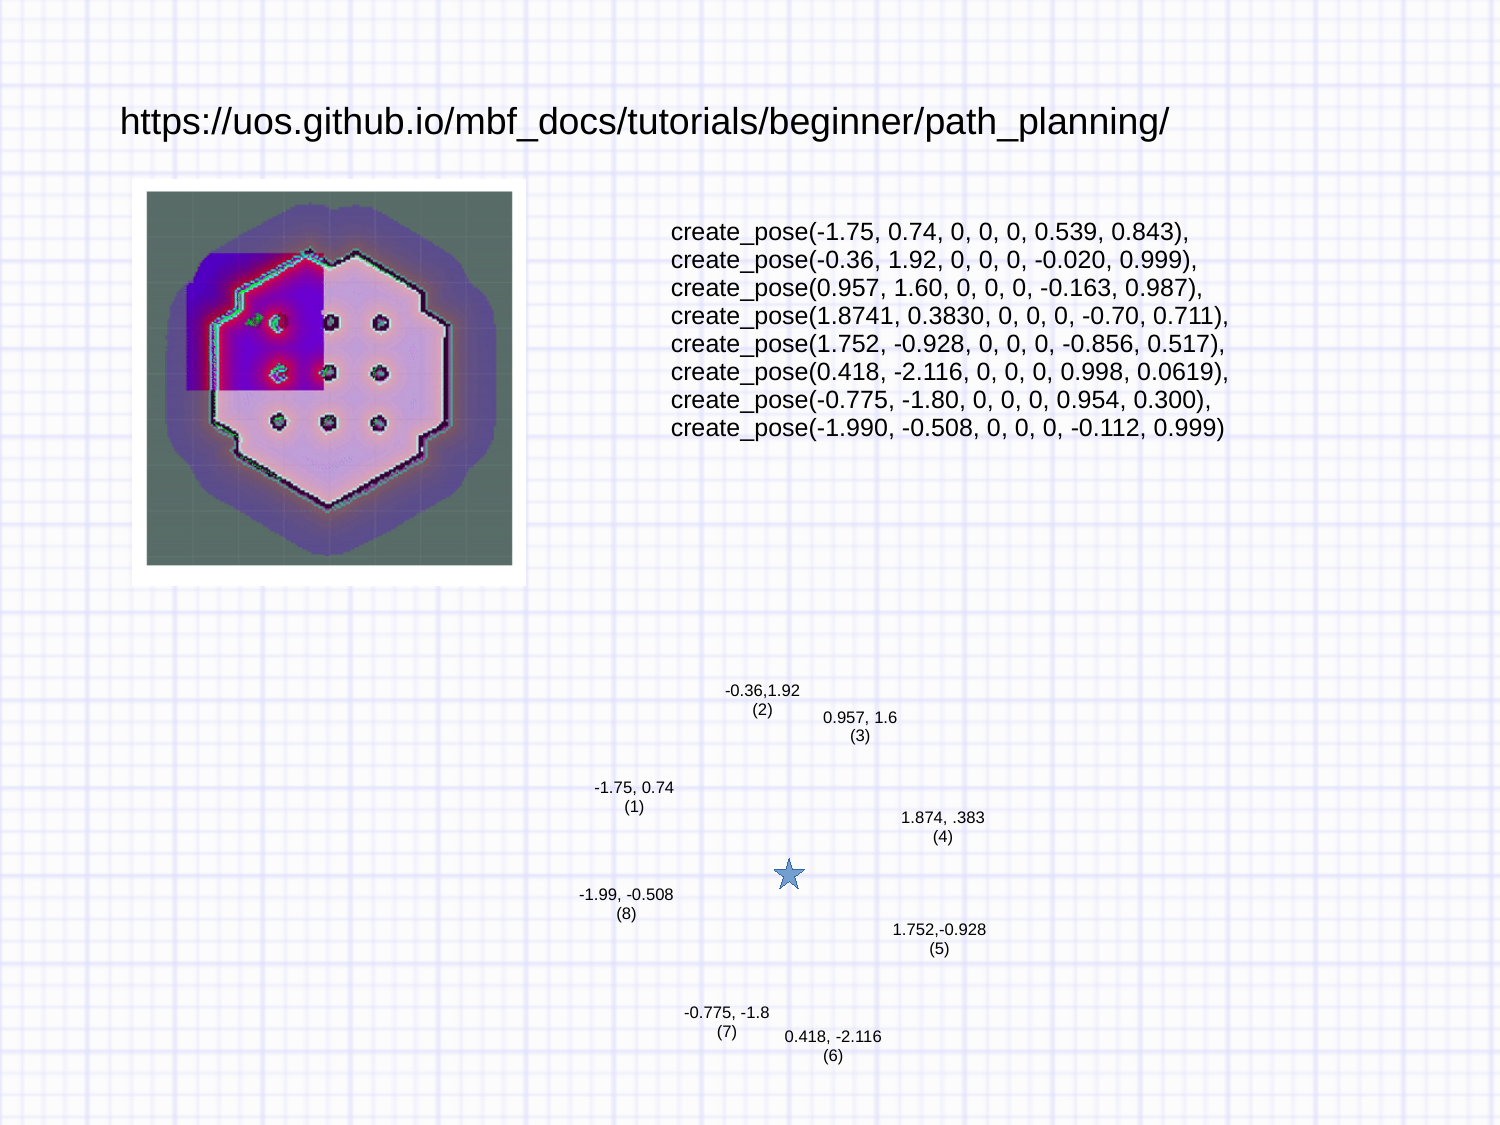

https://uos.github.io/mbf_docs/tutorials/beginner/path_planning/
 create_pose(-1.75, 0.74, 0, 0, 0, 0.539, 0.843),
 create_pose(-0.36, 1.92, 0, 0, 0, -0.020, 0.999),
 create_pose(0.957, 1.60, 0, 0, 0, -0.163, 0.987),
 create_pose(1.8741, 0.3830, 0, 0, 0, -0.70, 0.711),
 create_pose(1.752, -0.928, 0, 0, 0, -0.856, 0.517),
 create_pose(0.418, -2.116, 0, 0, 0, 0.998, 0.0619),
 create_pose(-0.775, -1.80, 0, 0, 0, 0.954, 0.300),
 create_pose(-1.990, -0.508, 0, 0, 0, -0.112, 0.999)
-0.36,1.92
(2)
0.957, 1.6
(3)
-1.75, 0.74
(1)
1.874, .383
(4)
-1.99, -0.508
(8)
1.752,-0.928
(5)
-0.775, -1.8
(7)
0.418, -2.116
(6)